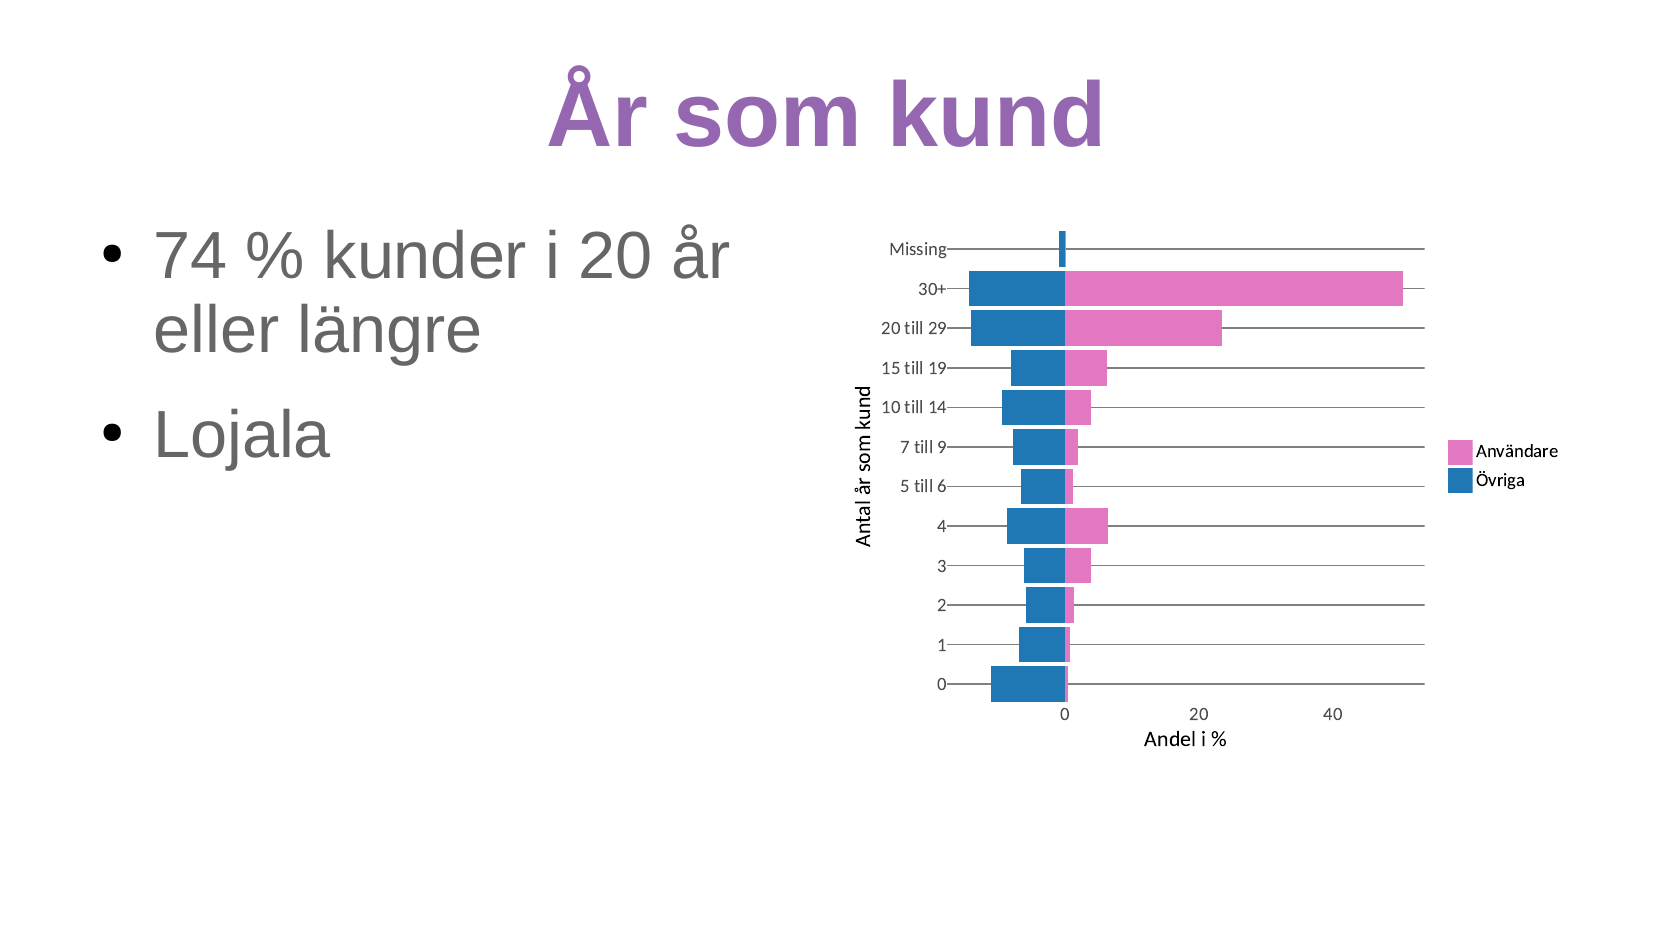

# År som kund
74 % kunder i 20 år eller längre
Lojala